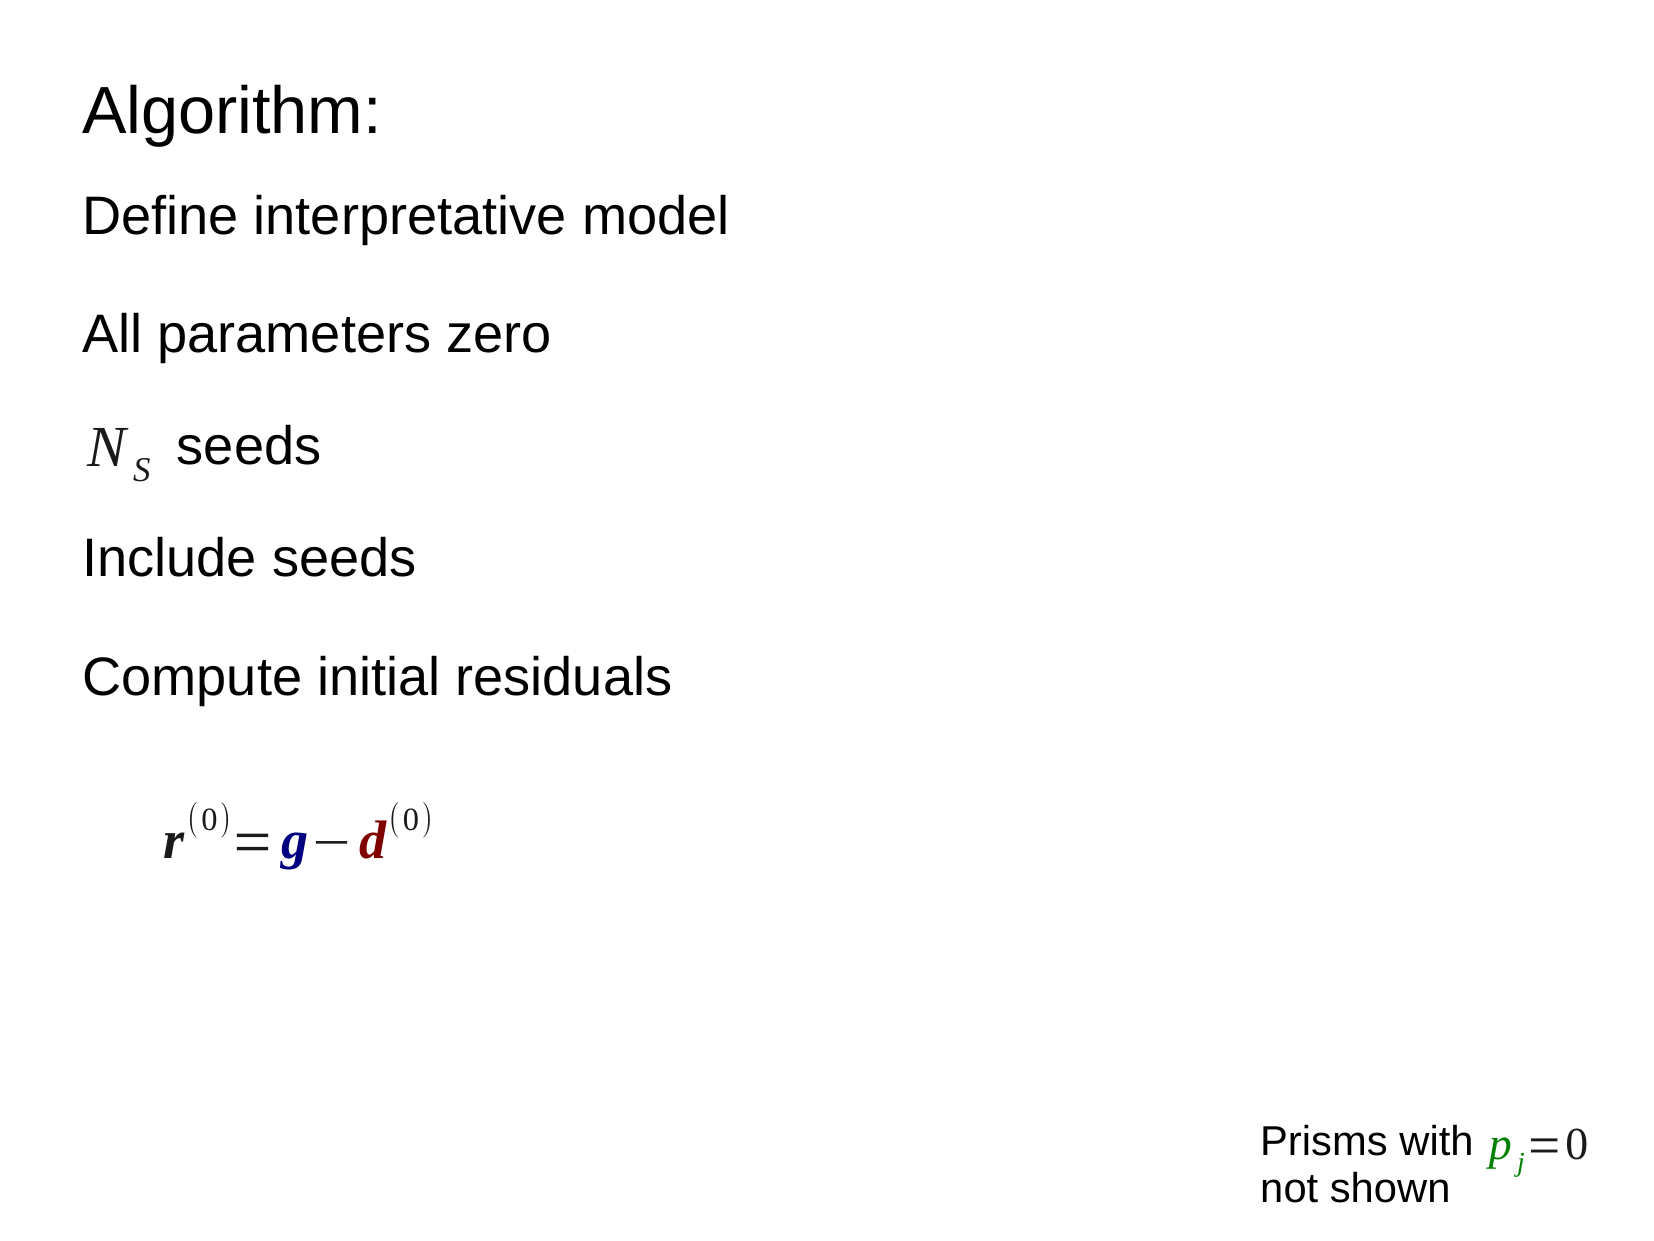

Algorithm:
Define interpretative model
All parameters zero
seeds
Include seeds
Compute initial residuals
Prisms with
not shown